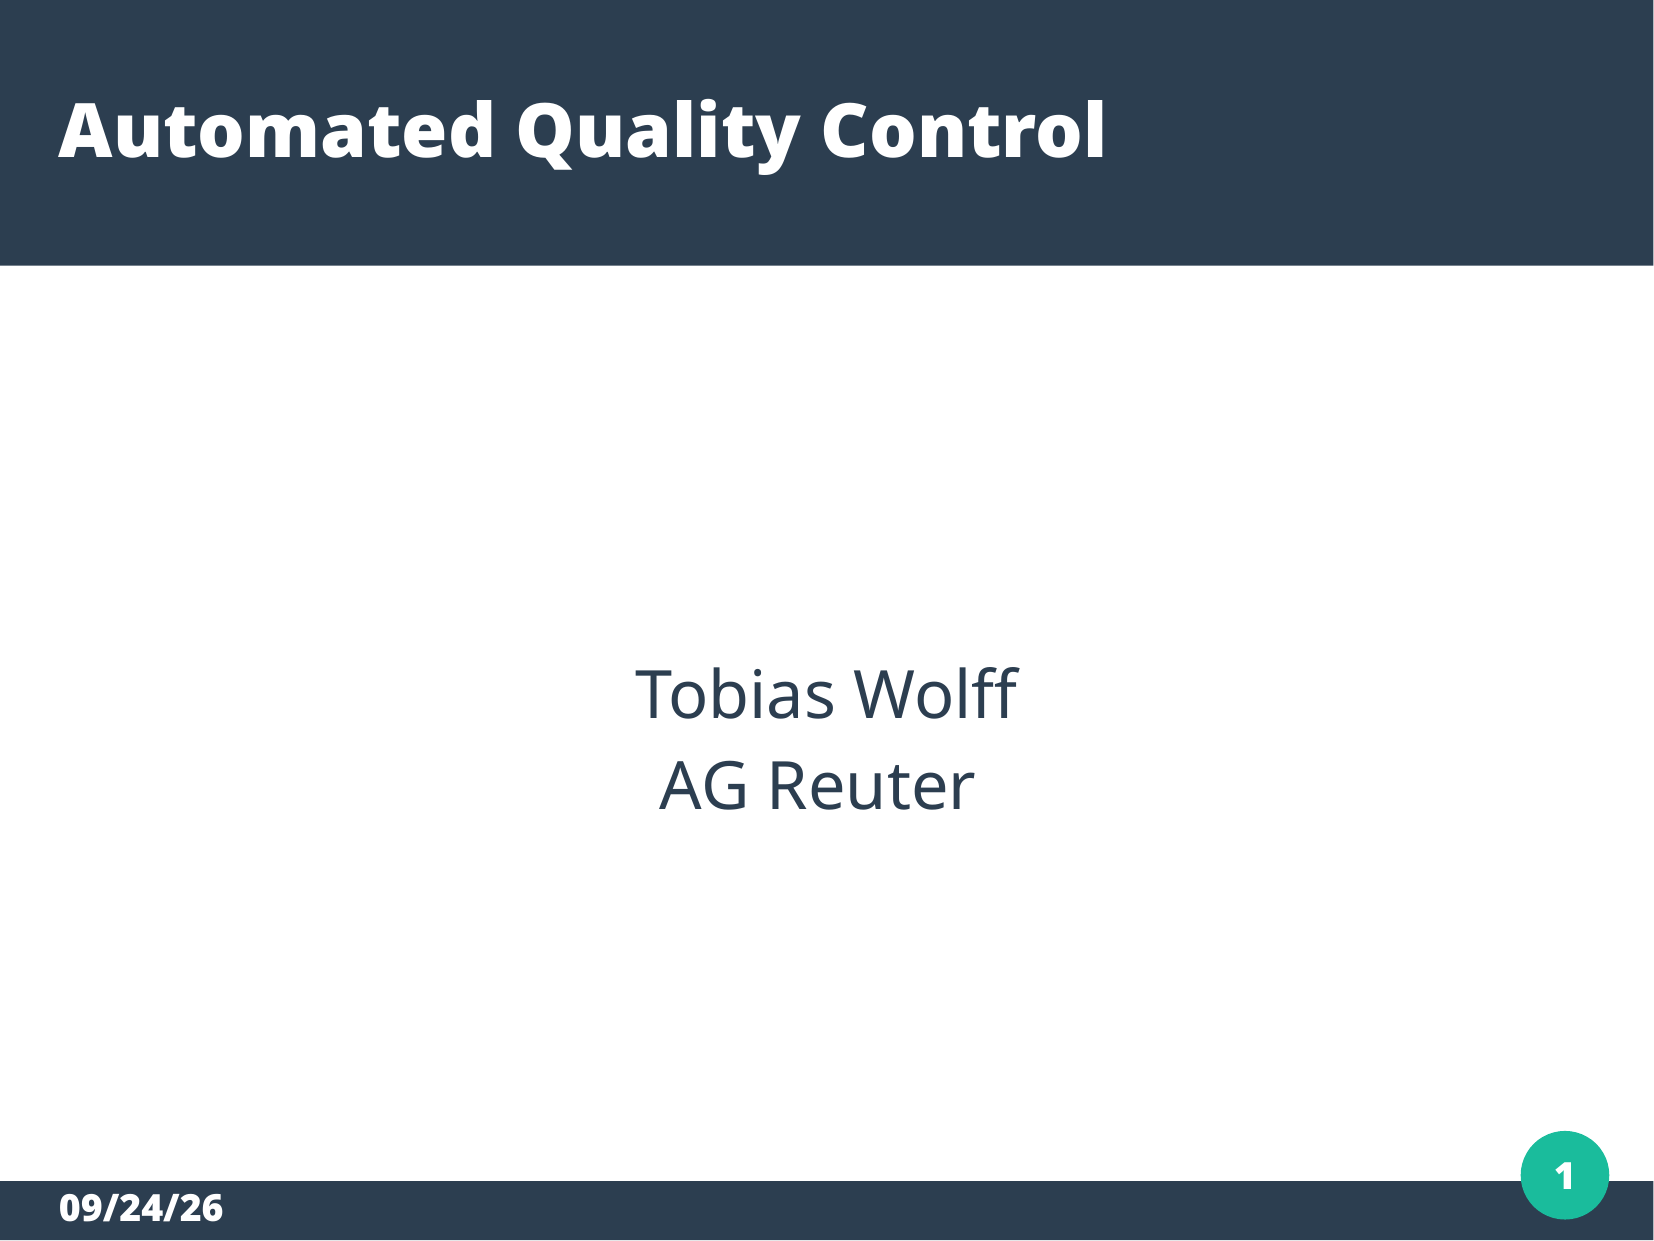

# Automated Quality Control
Tobias Wolff
AG Reuter
1